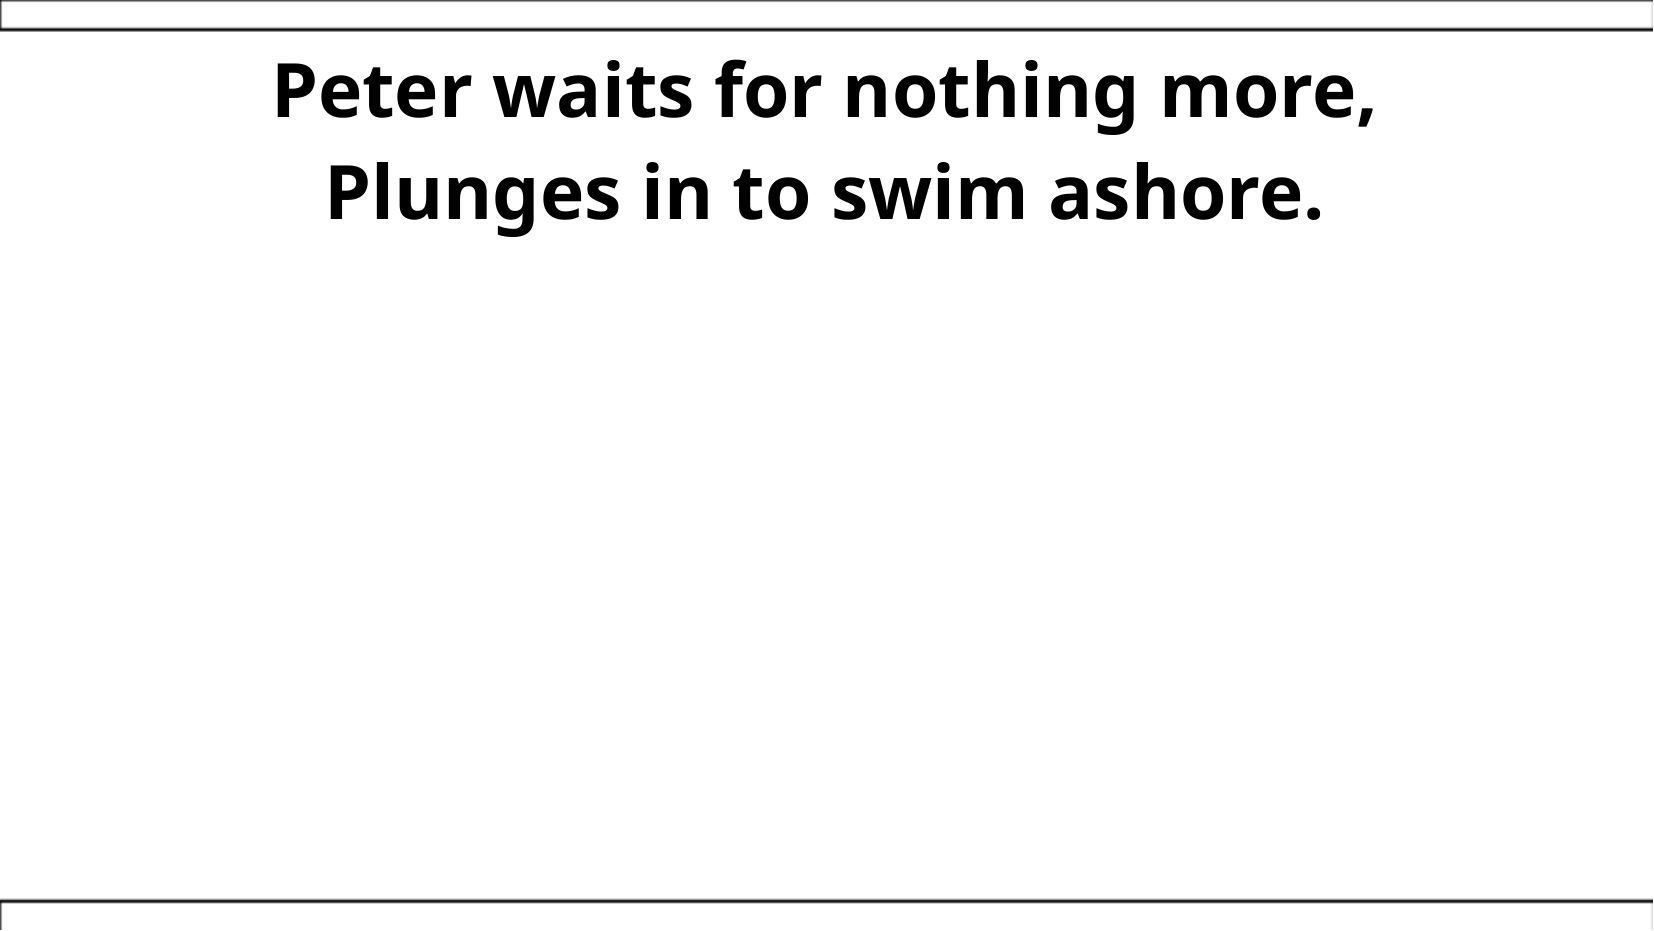

Peter waits for nothing more,
Plunges in to swim ashore.